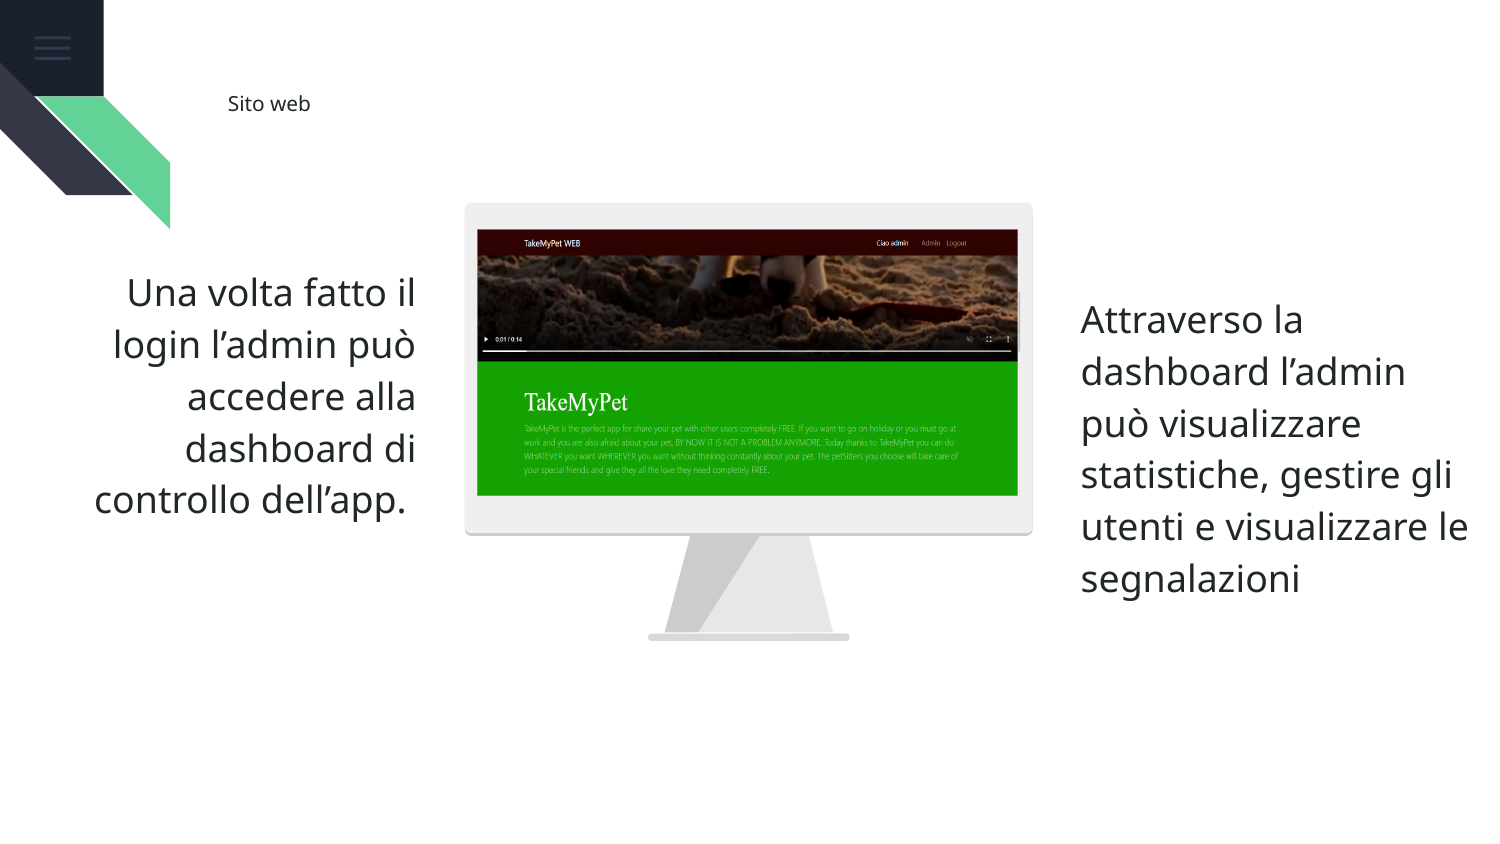

# Sito web
Una volta fatto il login l’admin può accedere alla dashboard di controllo dell’app.
Attraverso la dashboard l’admin può visualizzare statistiche, gestire gli utenti e visualizzare le segnalazioni